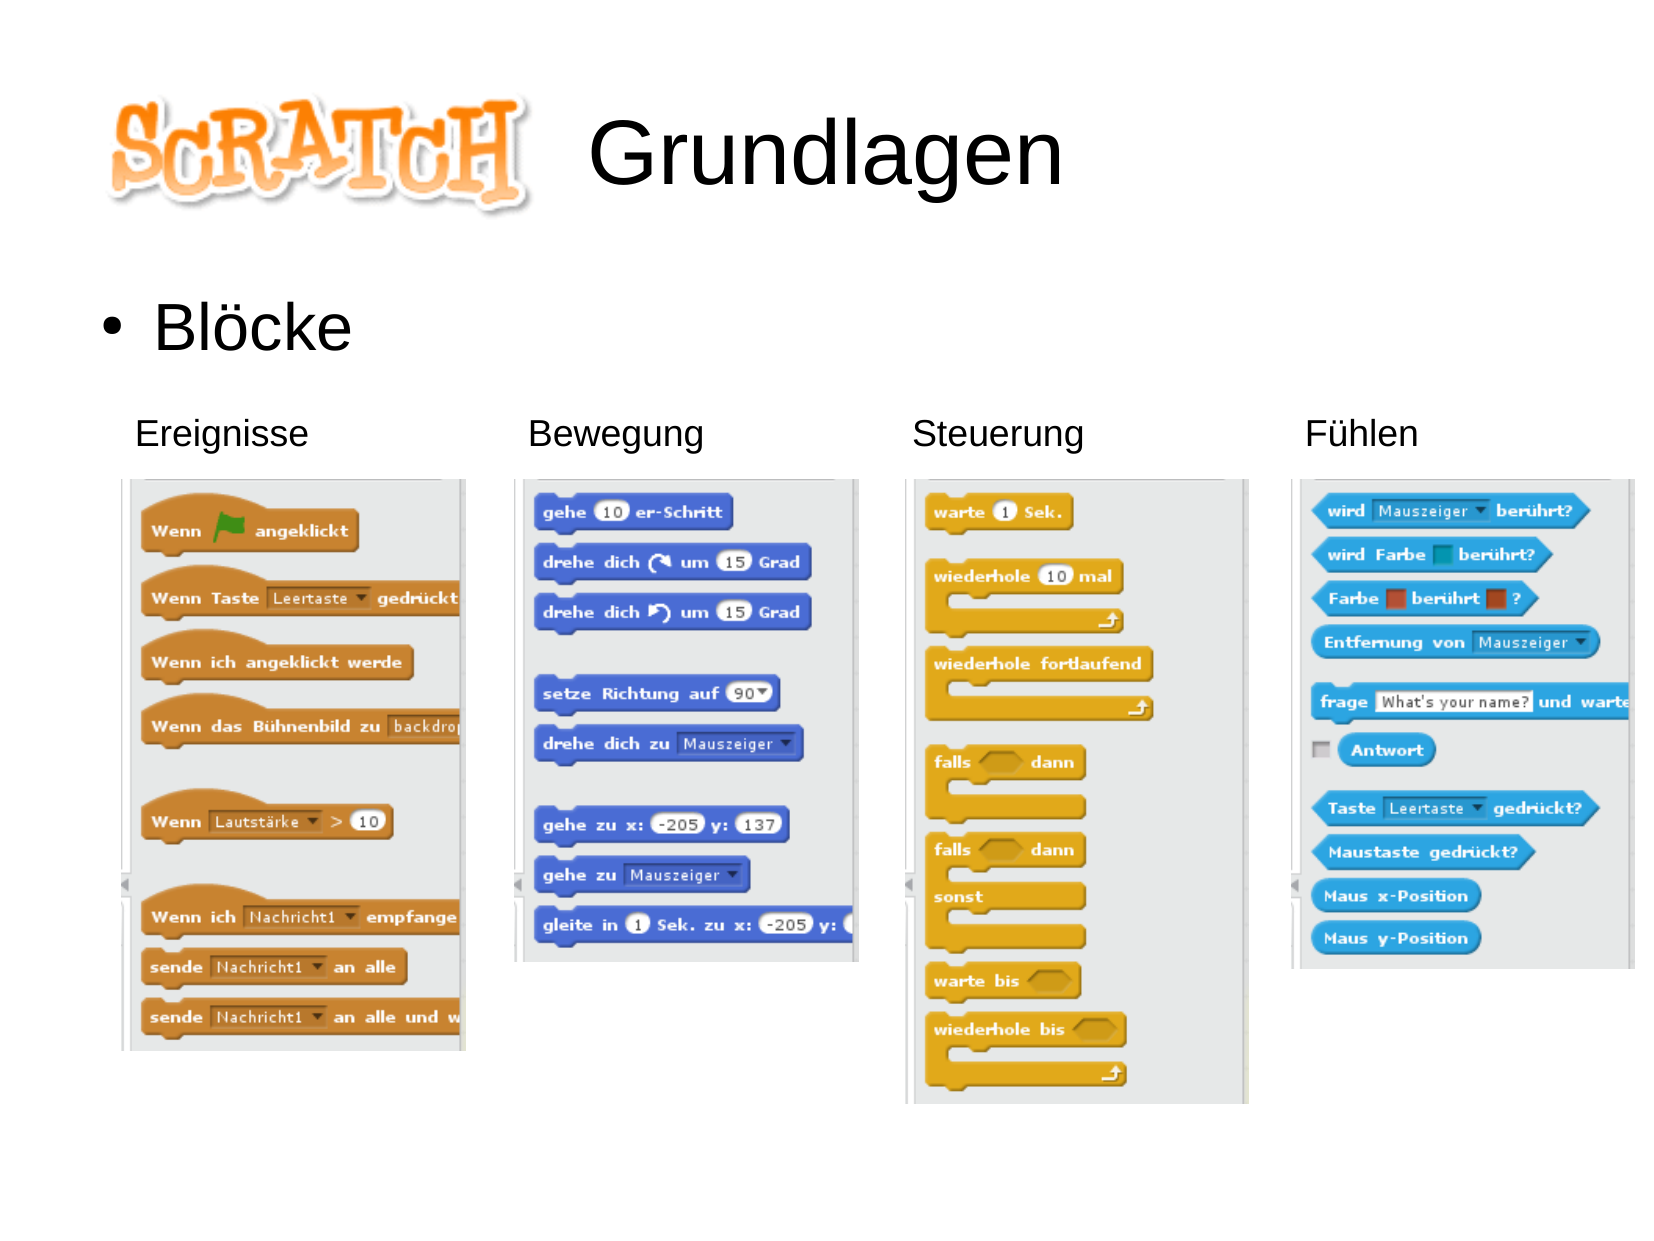

# Grundlagen
Blöcke
Ereignisse
Bewegung
Steuerung
Fühlen